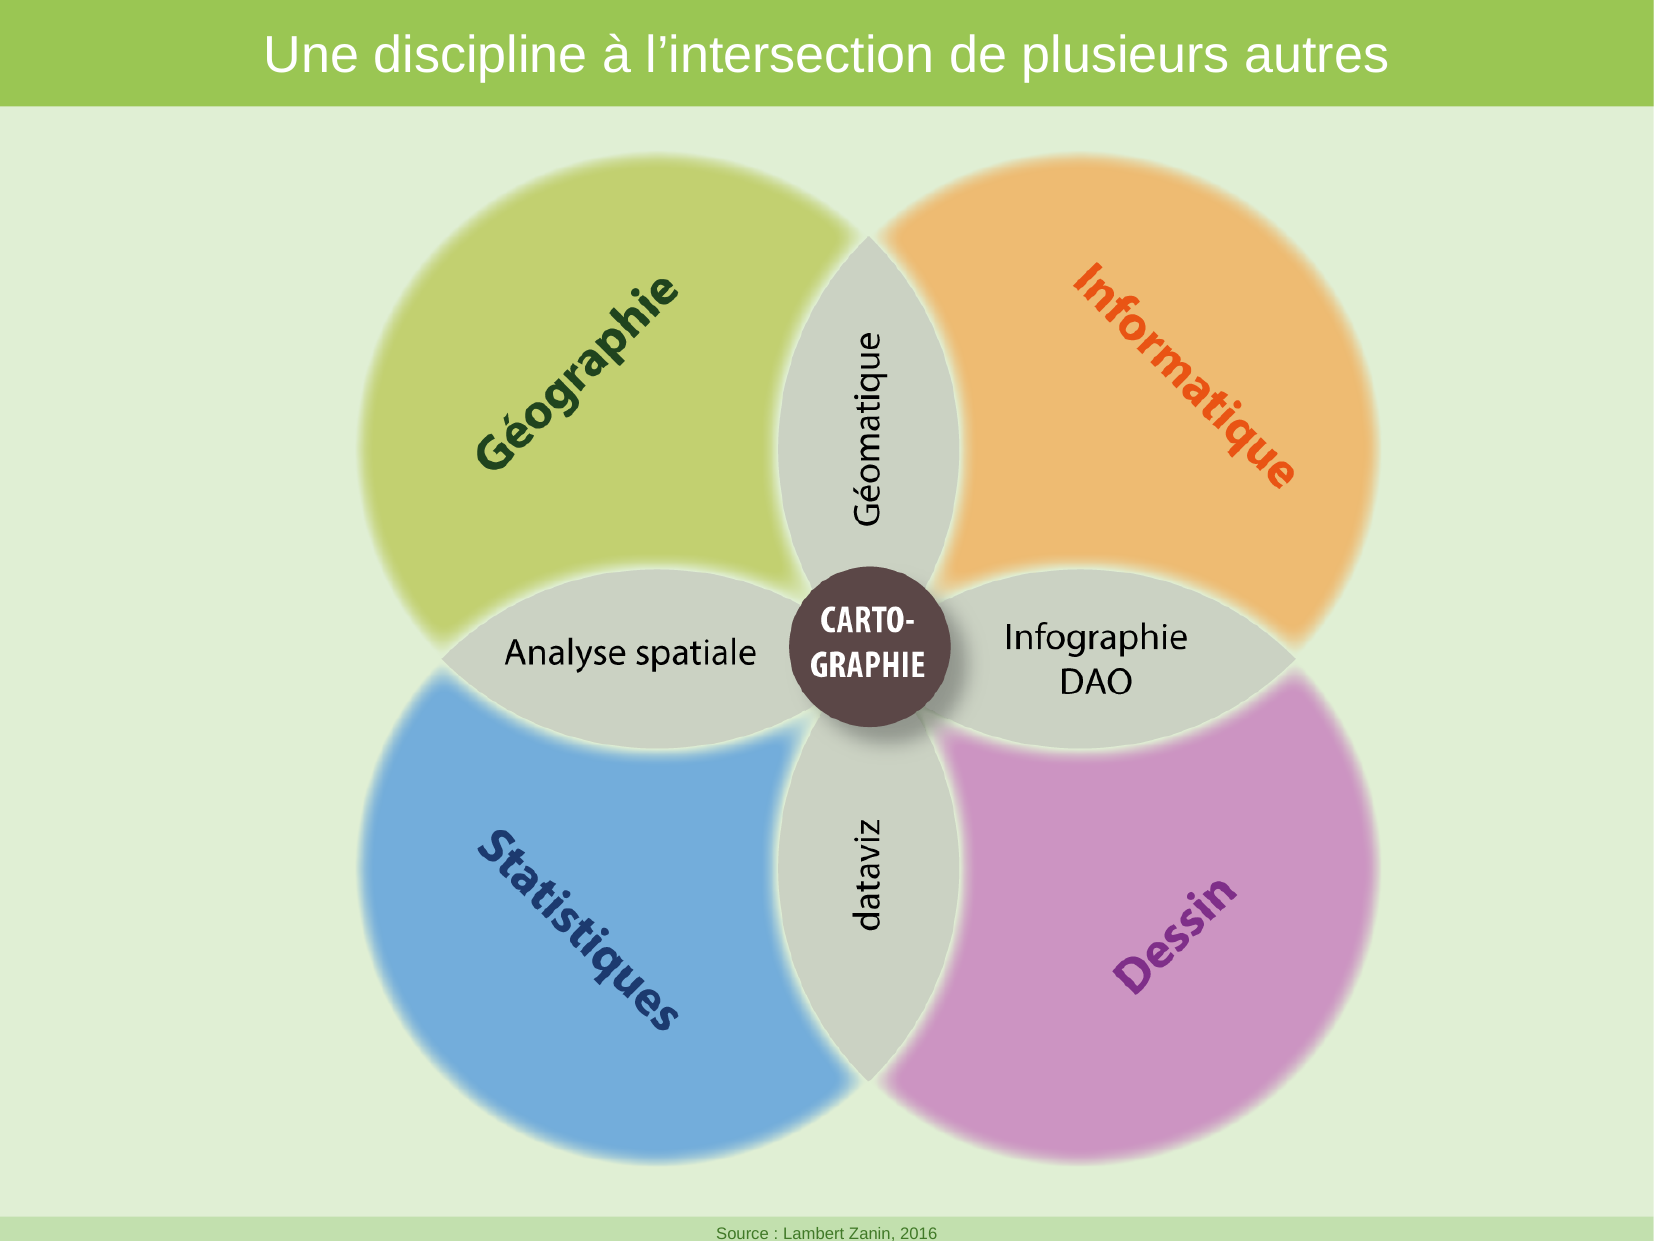

# Une discipline à l’intersection de plusieurs autres
Source : Lambert Zanin, 2016